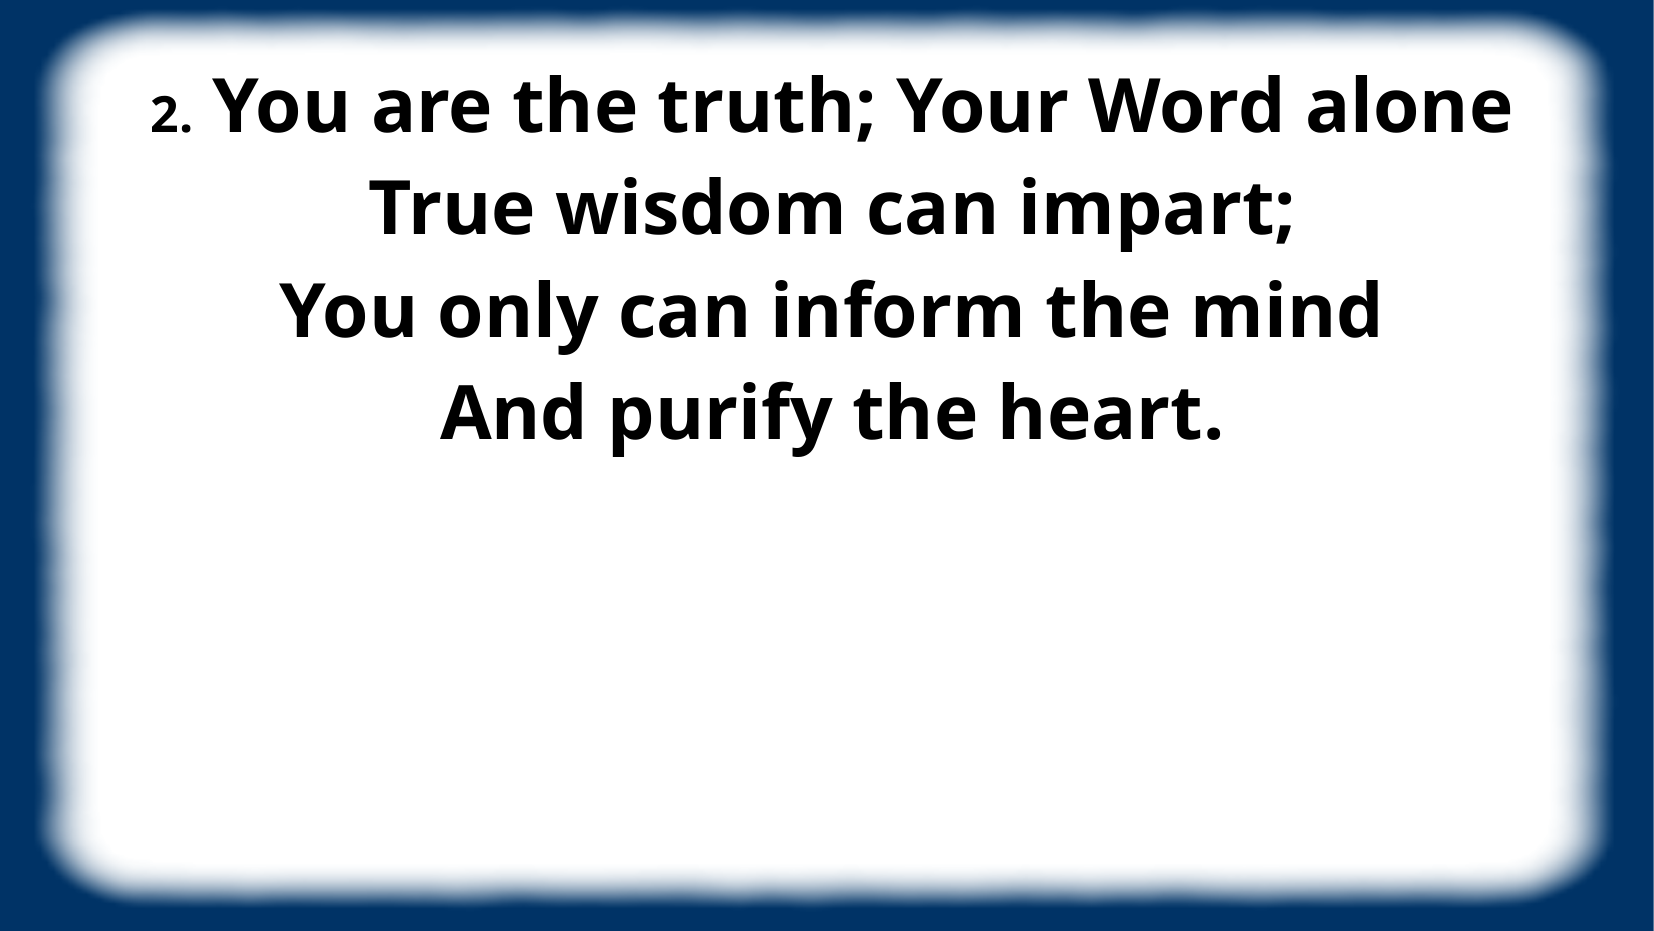

2. You are the truth; Your Word alone
True wisdom can impart;
You only can inform the mind
And purify the heart.